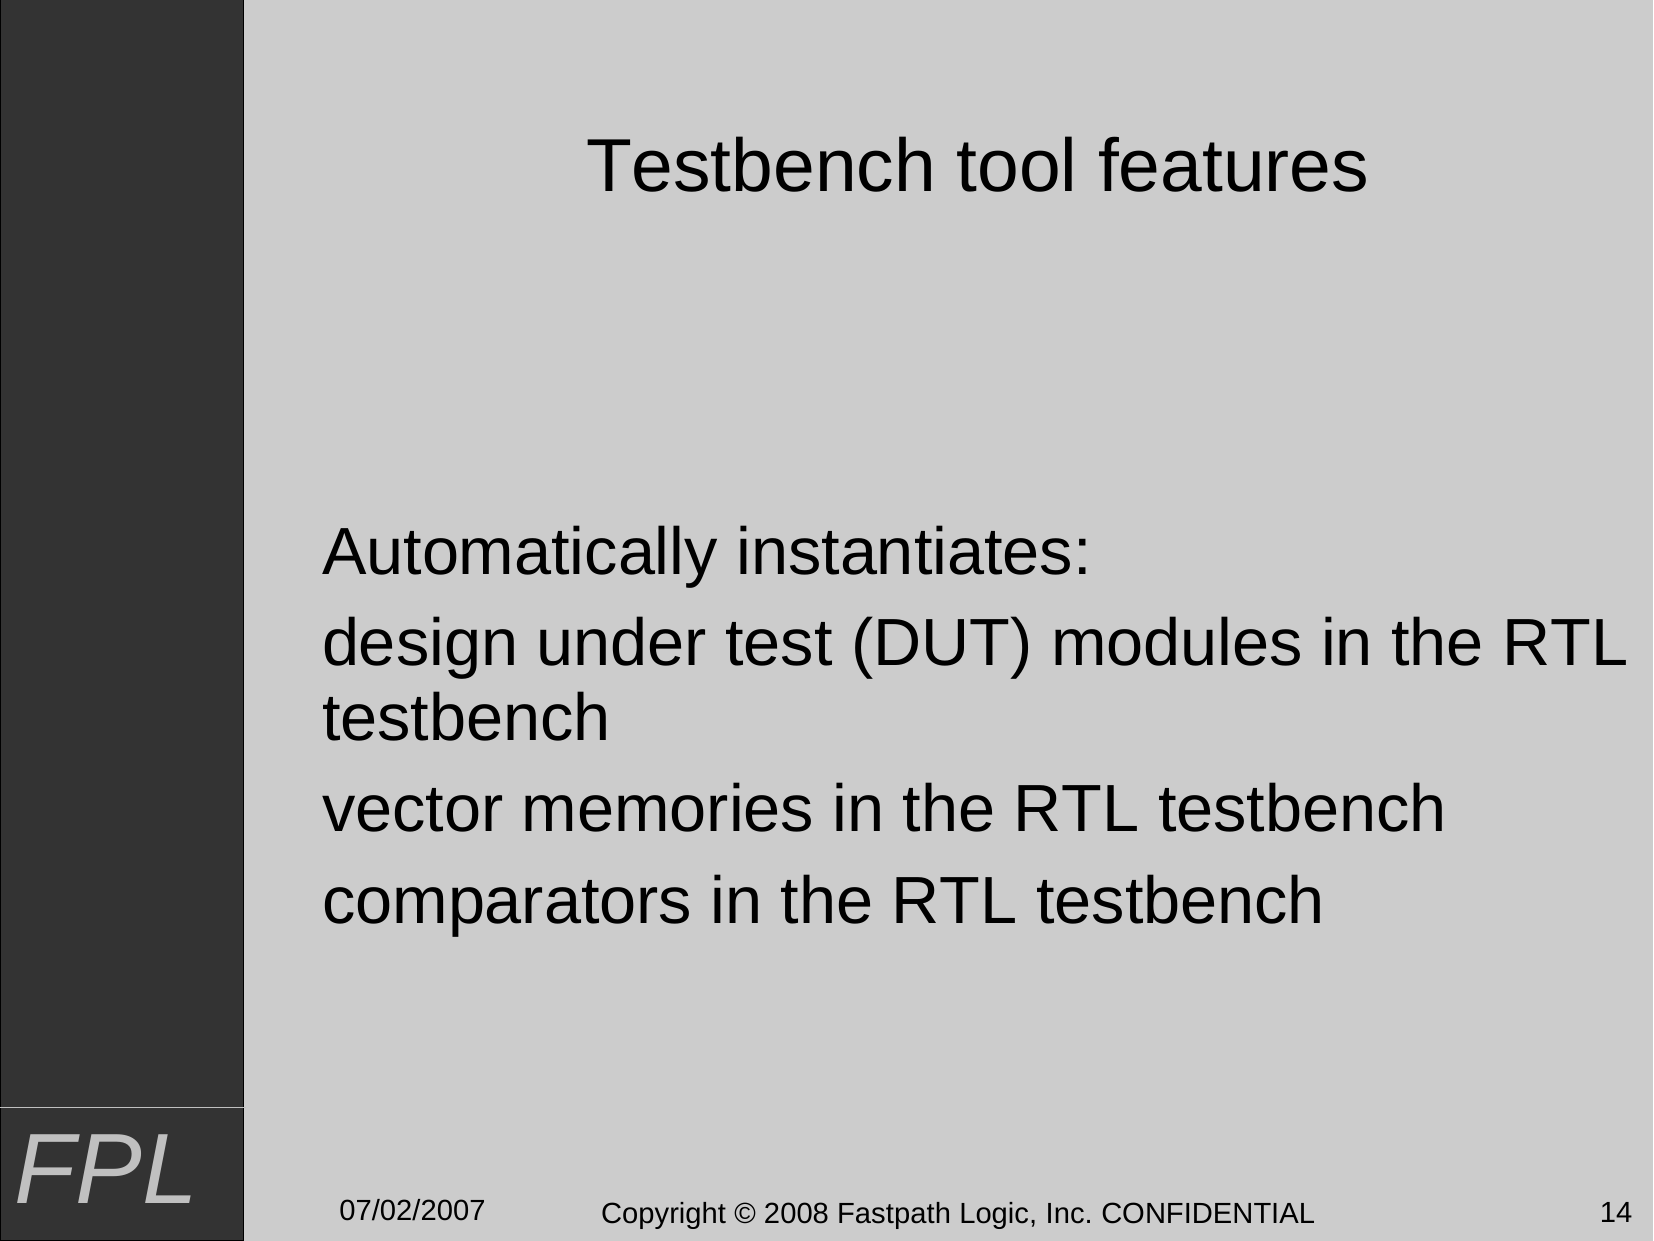

# Testbench tool features
Automatically instantiates:
design under test (DUT) modules in the RTL testbench
vector memories in the RTL testbench
comparators in the RTL testbench
07/02/2007
14
© 2007 FASTPATH LOGIC INC.